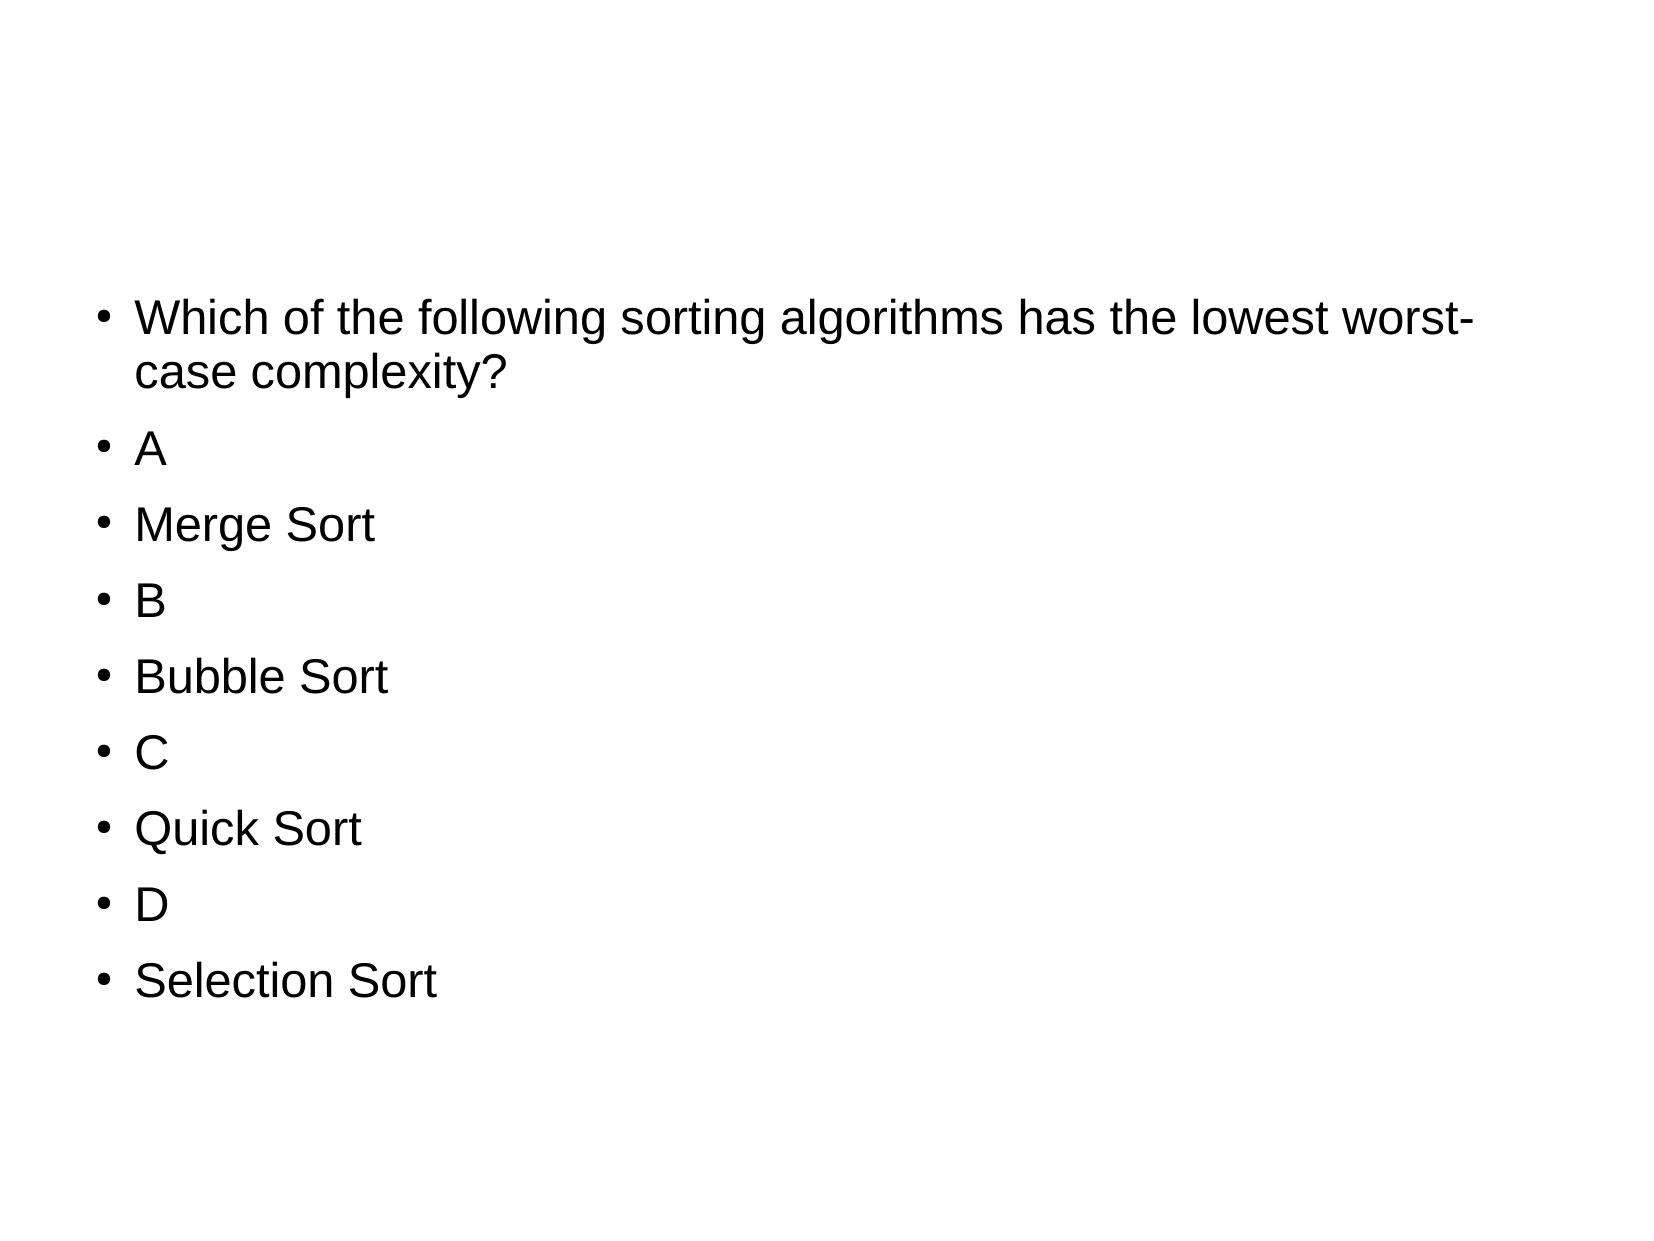

#
Which of the following sorting algorithms has the lowest worst-case complexity?
A
Merge Sort
B
Bubble Sort
C
Quick Sort
D
Selection Sort